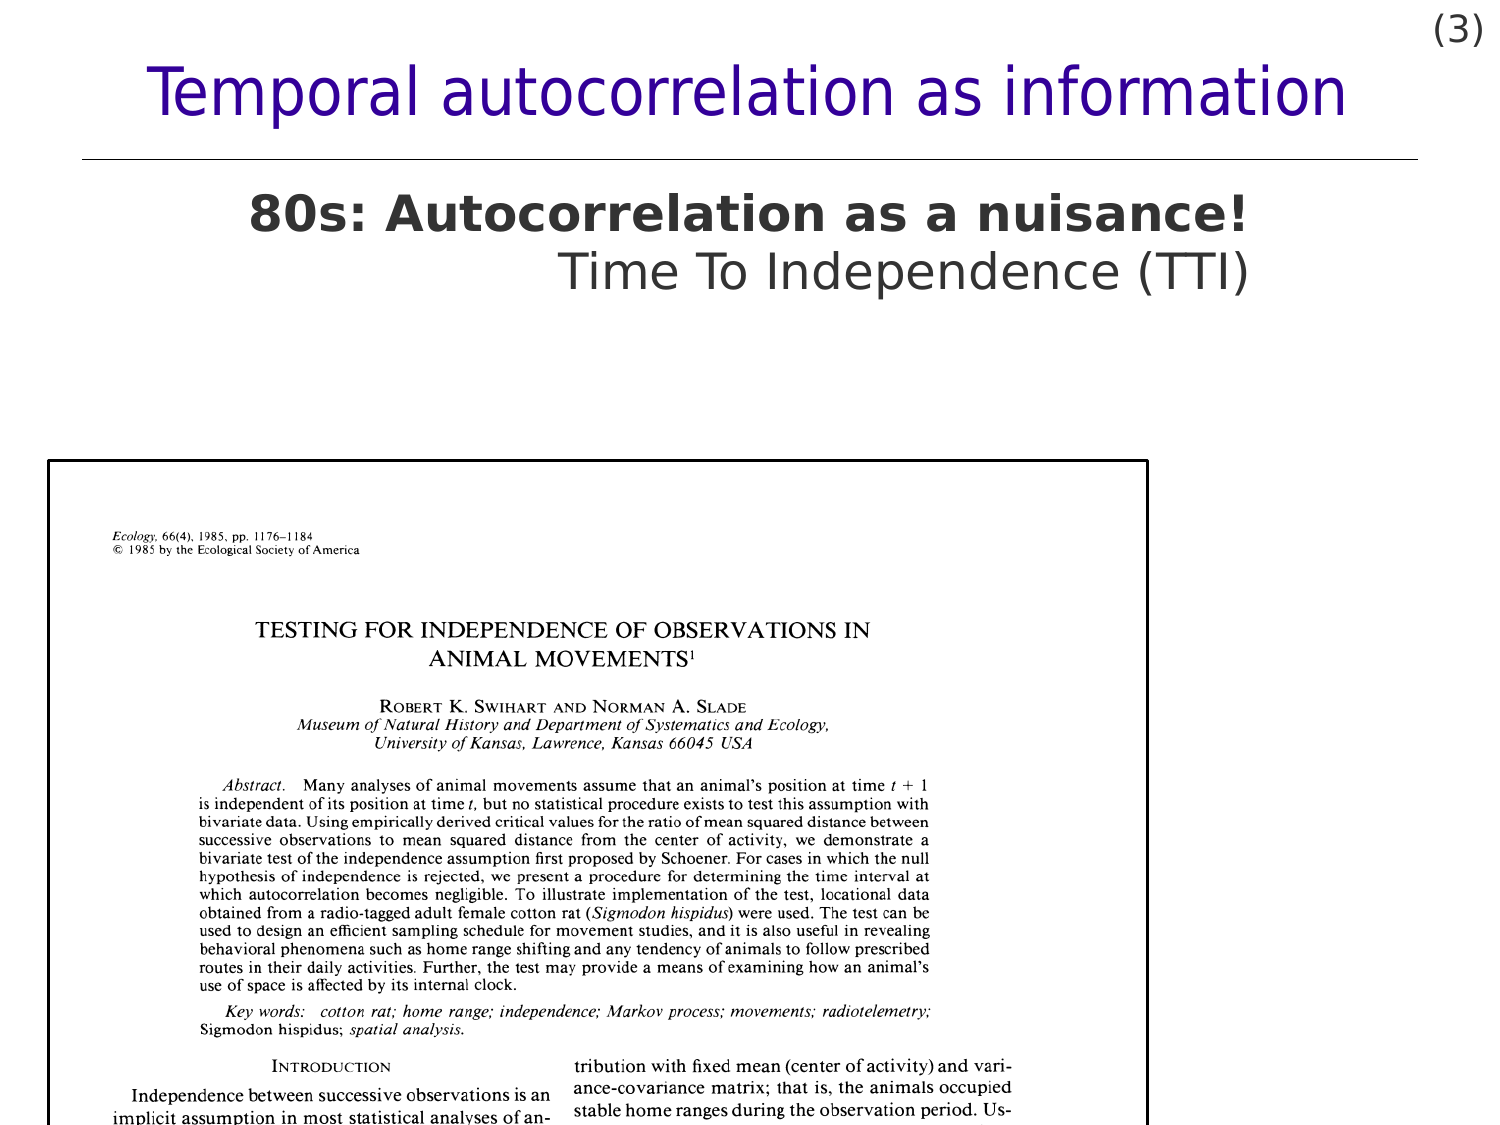

(3)
# Temporal autocorrelation as information
80s: Autocorrelation as a nuisance!
Time To Independence (TTI)